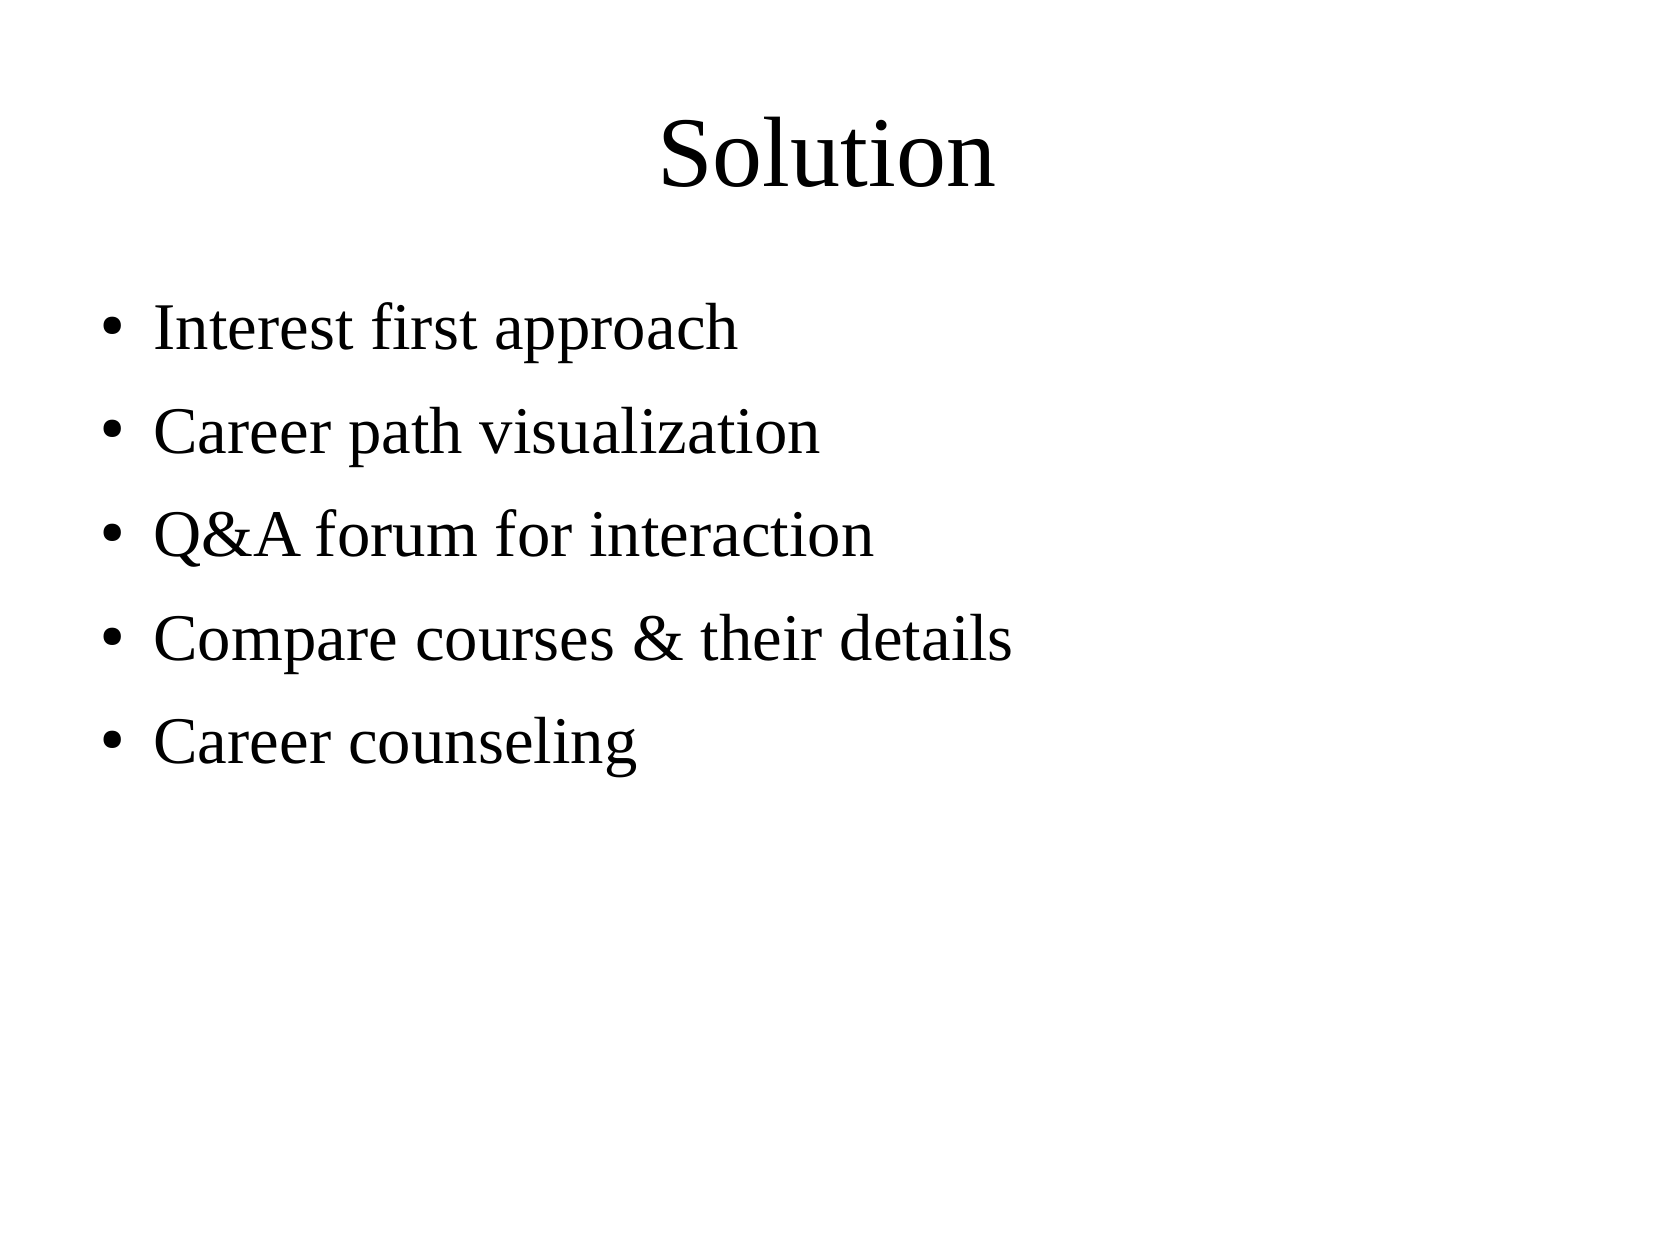

# Solution
Interest first approach
Career path visualization
Q&A forum for interaction
Compare courses & their details
Career counseling